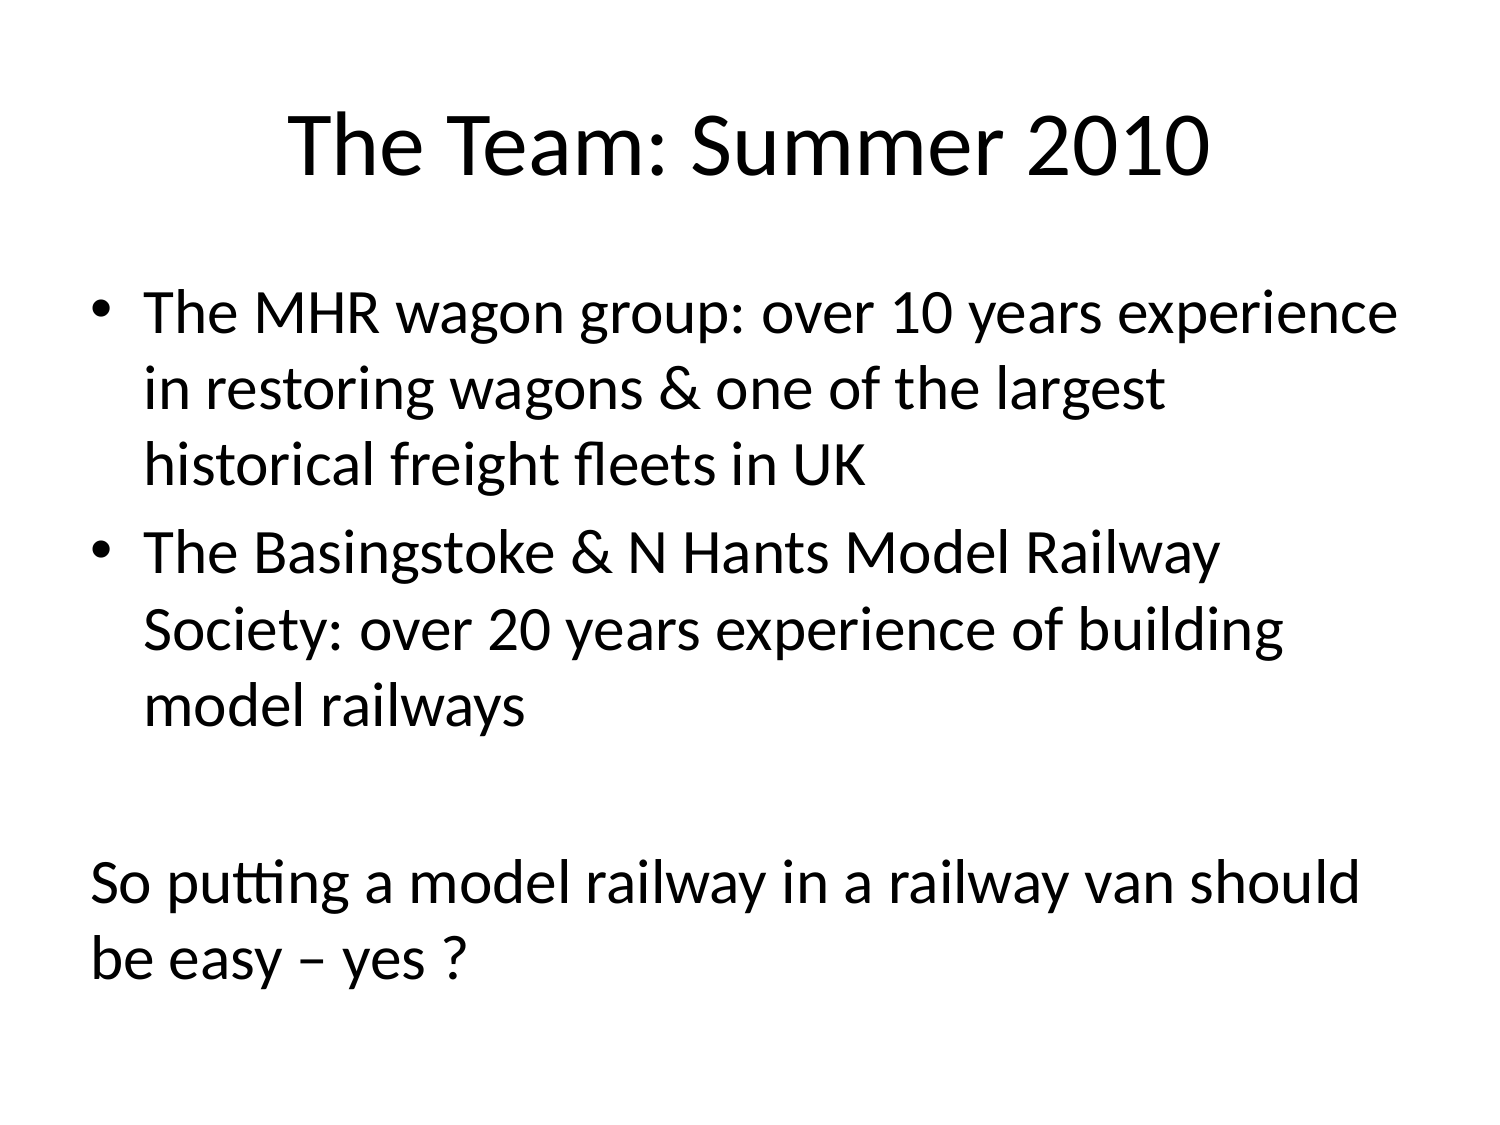

# The Team: Summer 2010
The MHR wagon group: over 10 years experience in restoring wagons & one of the largest historical freight fleets in UK
The Basingstoke & N Hants Model Railway Society: over 20 years experience of building model railways
So putting a model railway in a railway van should be easy – yes ?